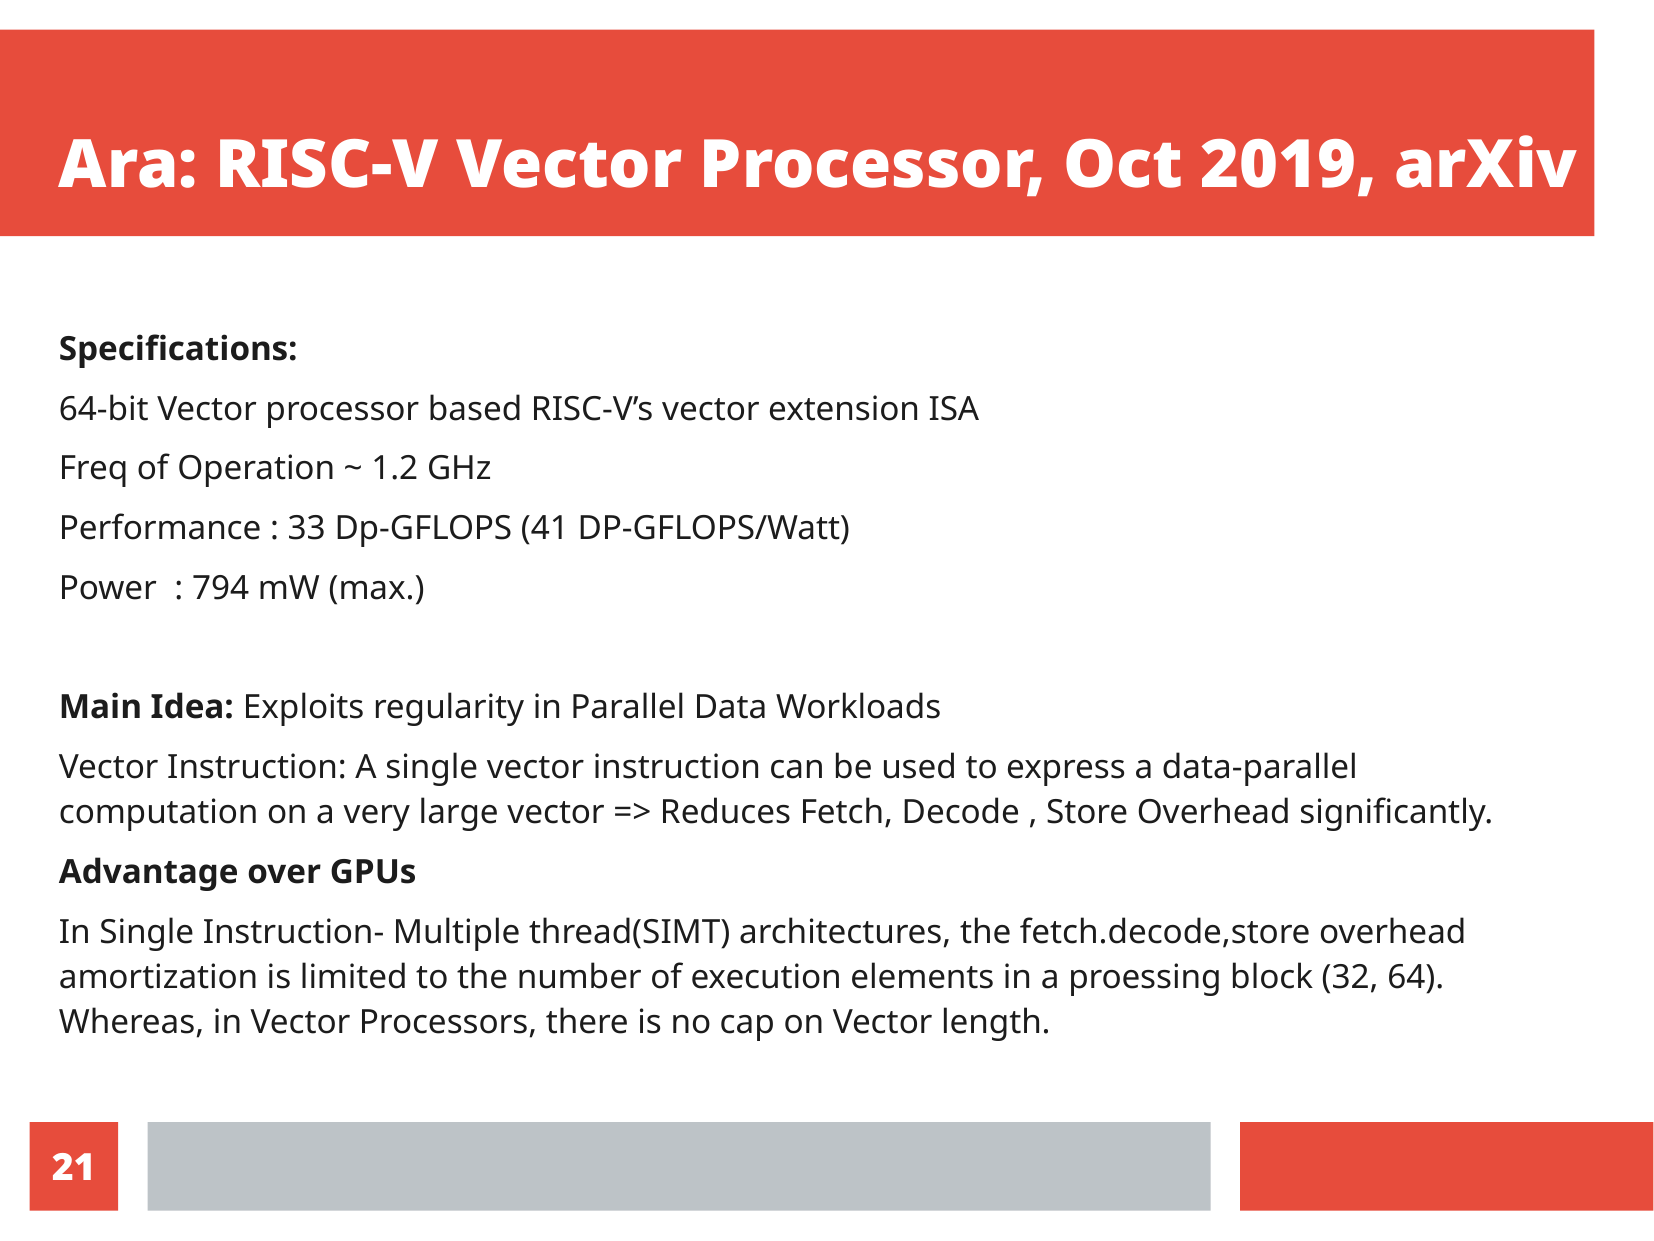

# Ara: RISC-V Vector Processor, Oct 2019, arXiv
Specifications:
64-bit Vector processor based RISC-V’s vector extension ISA
Freq of Operation ~ 1.2 GHz
Performance : 33 Dp-GFLOPS (41 DP-GFLOPS/Watt)
Power : 794 mW (max.)
Main Idea: Exploits regularity in Parallel Data Workloads
Vector Instruction: A single vector instruction can be used to express a data-parallel computation on a very large vector => Reduces Fetch, Decode , Store Overhead significantly.
Advantage over GPUs
In Single Instruction- Multiple thread(SIMT) architectures, the fetch.decode,store overhead amortization is limited to the number of execution elements in a proessing block (32, 64). Whereas, in Vector Processors, there is no cap on Vector length.
21